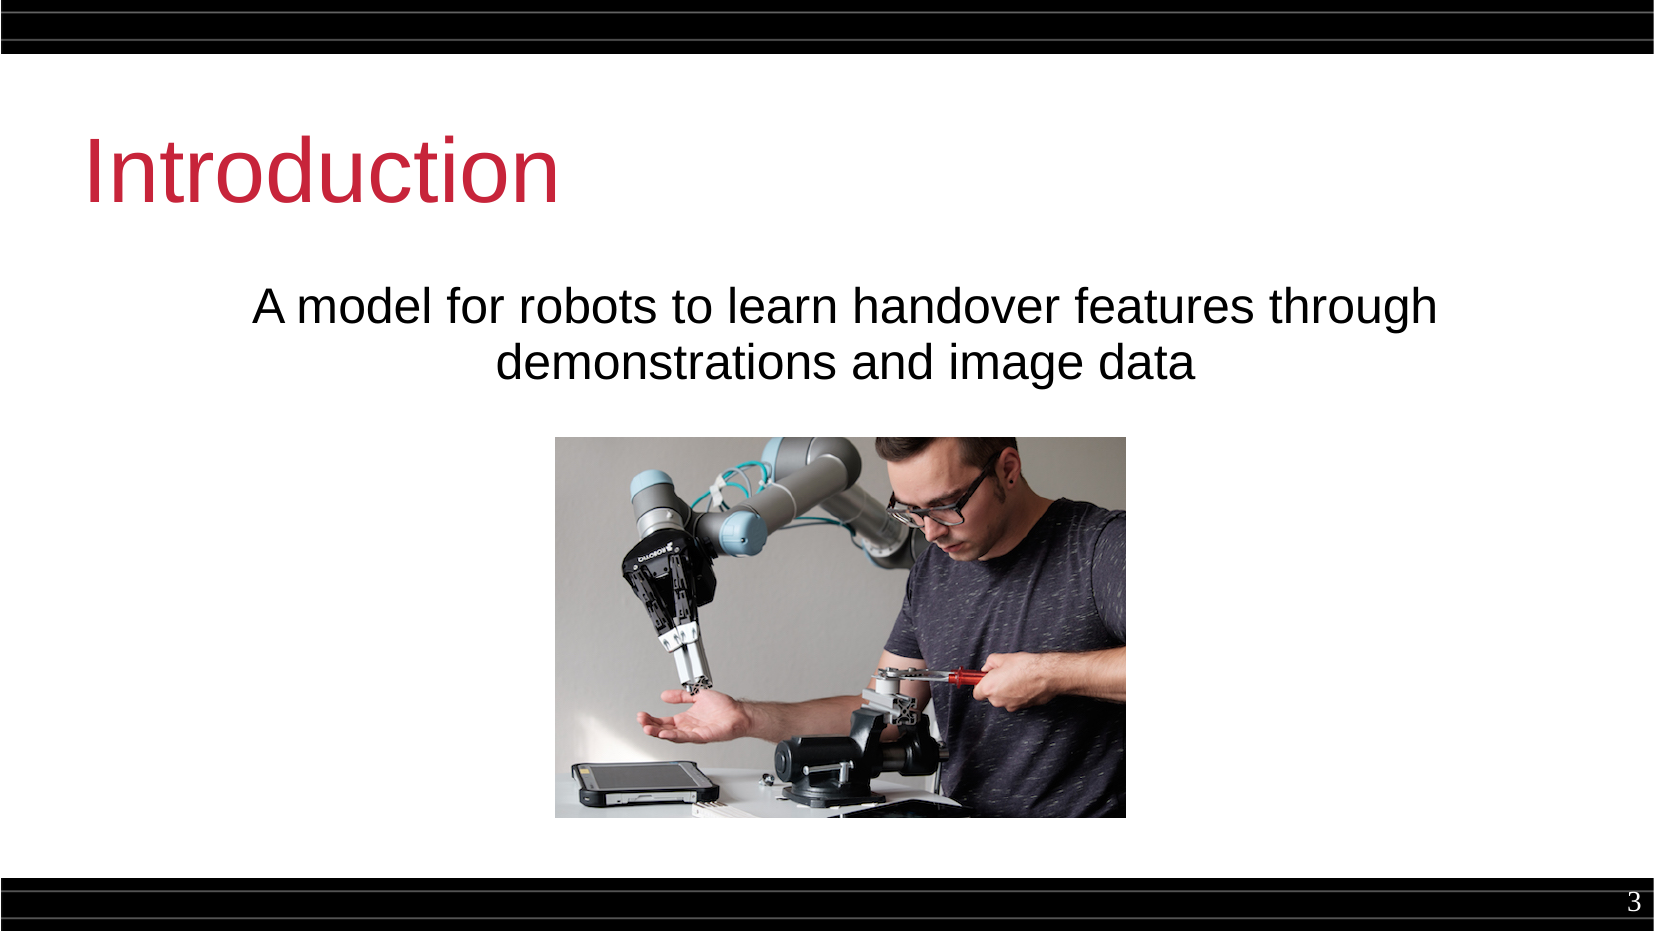

# Introduction
A model for robots to learn handover features through demonstrations and image data